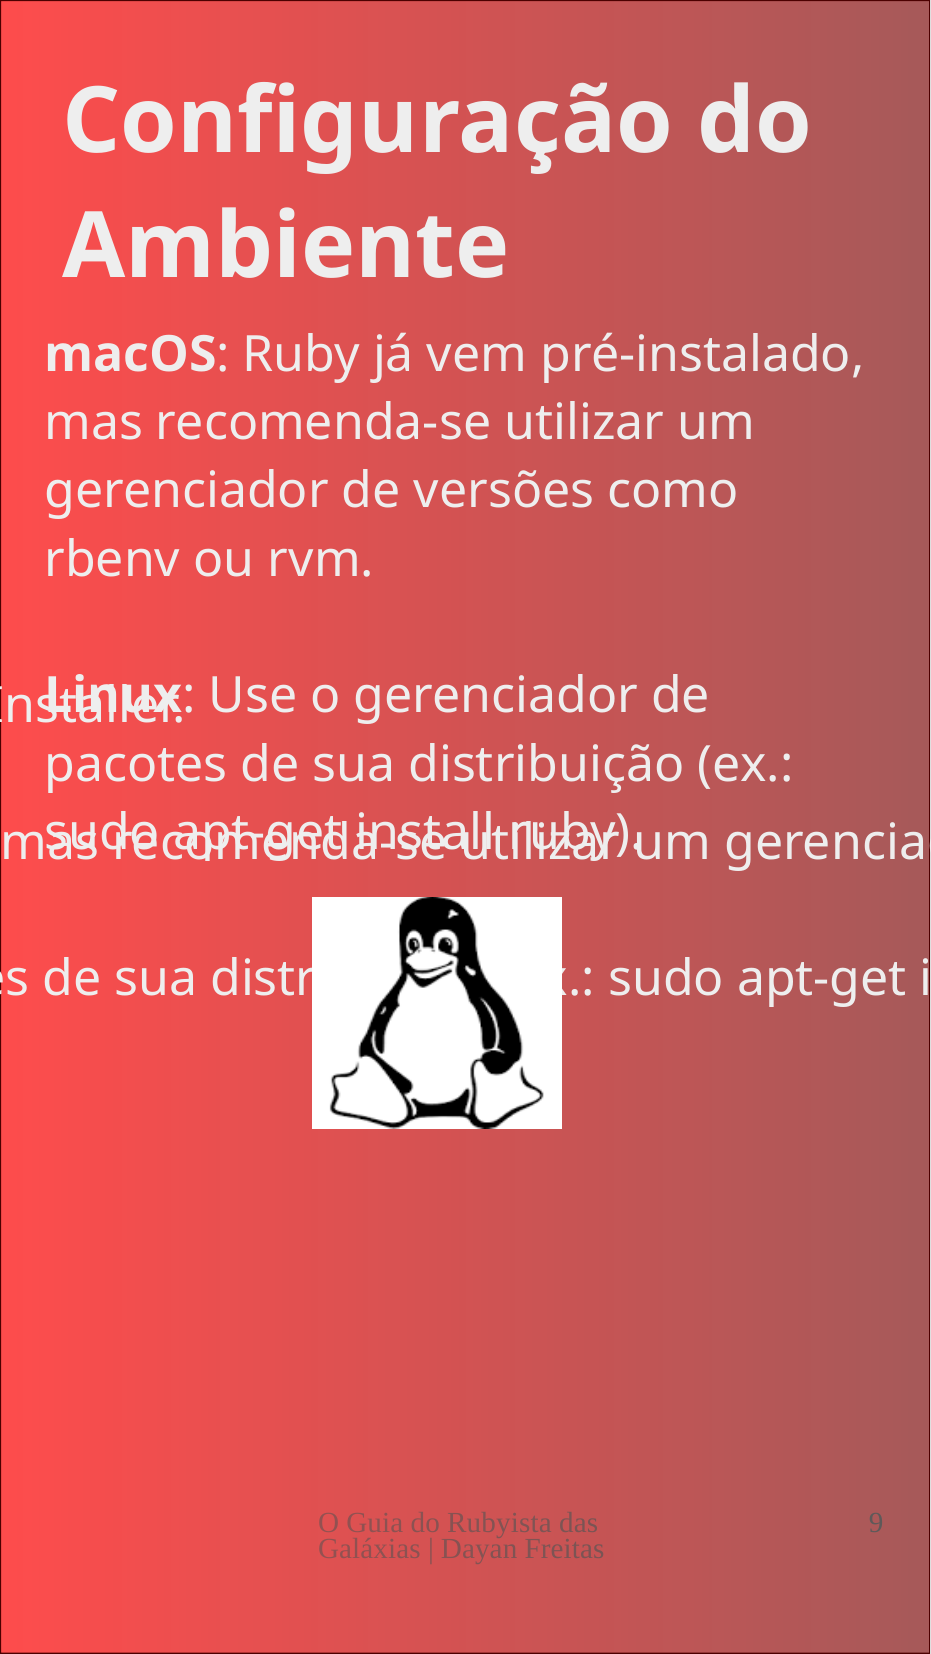

Windows: Utilize o instalador RubyInstaller.
macOS: Ruby já vem pré-instalado, mas recomenda-se utilizar um gerenciador de versões como rbenv ou rvm.
Linux: Use o gerenciador de pacotes de sua distribuição (ex.: sudo apt-get install ruby).
Configuração do Ambiente
macOS: Ruby já vem pré-instalado, mas recomenda-se utilizar um gerenciador de versões como rbenv ou rvm.
Linux: Use o gerenciador de pacotes de sua distribuição (ex.: sudo apt-get install ruby).
O Guia do Rubyista das Galáxias | Dayan Freitas
9